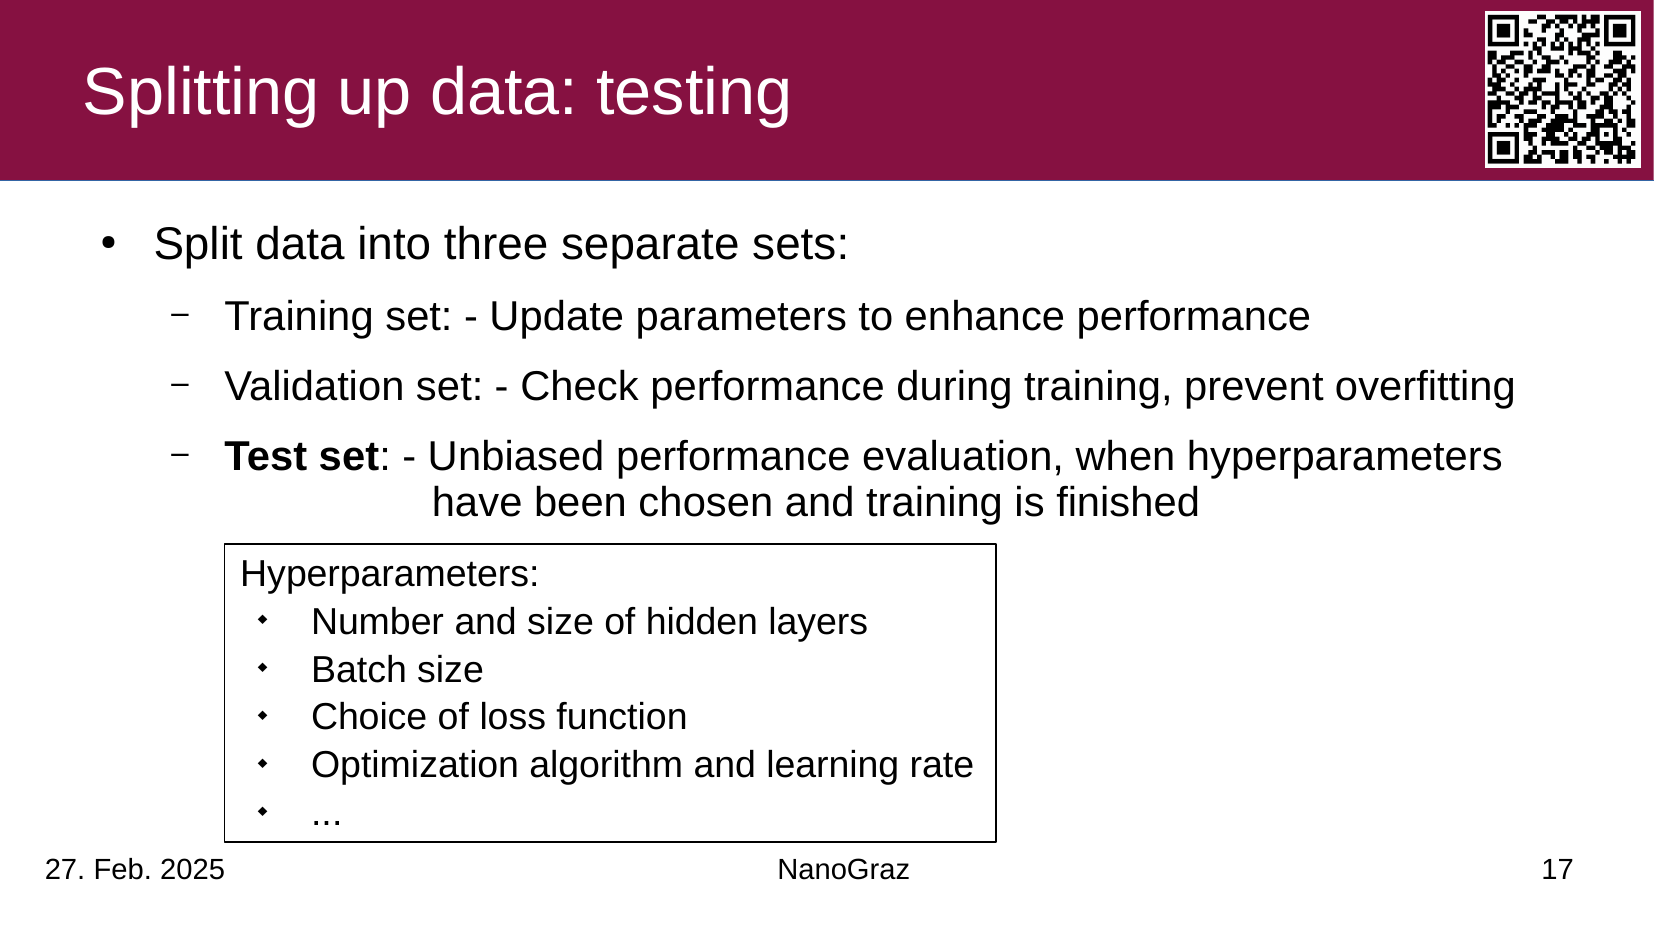

# Splitting up data: testing
Split data into three separate sets:
Training set: - Update parameters to enhance performance
Validation set: - Check performance during training, prevent overfitting
Test set: - Unbiased performance evaluation, when hyperparameters 		 have been chosen and training is finished
Hyperparameters:
Number and size of hidden layers
Batch size
Choice of loss function
Optimization algorithm and learning rate
...